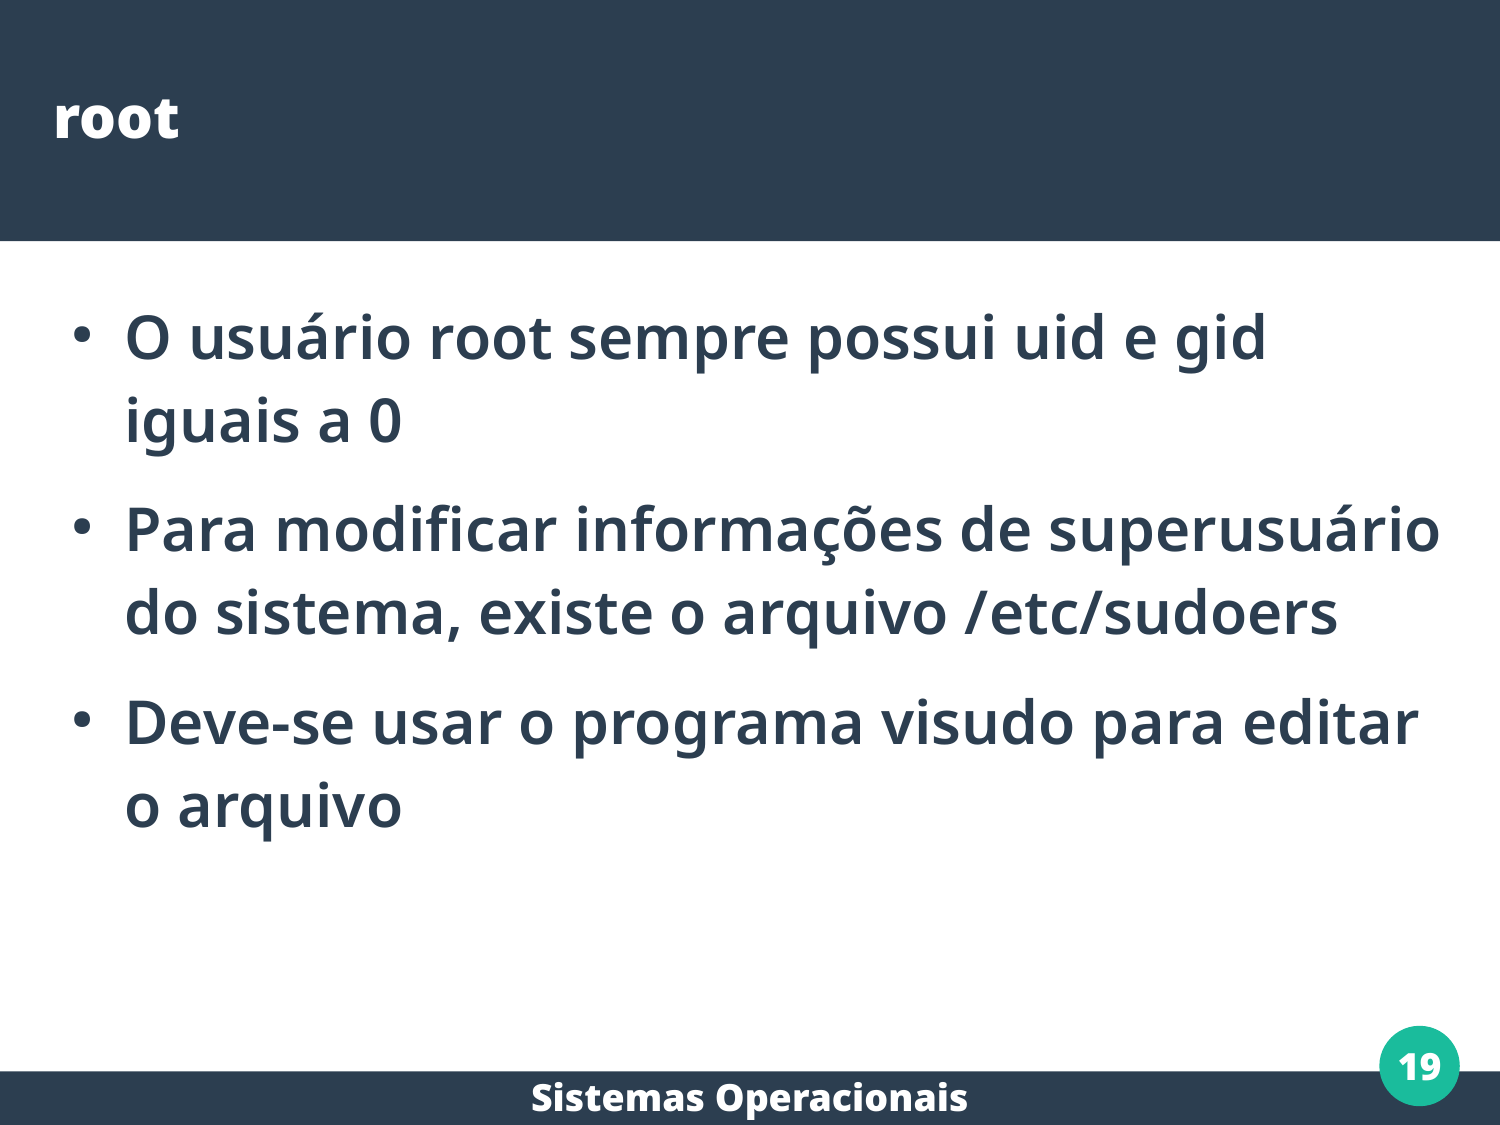

# root
O usuário root sempre possui uid e gid iguais a 0
Para modificar informações de superusuário do sistema, existe o arquivo /etc/sudoers
Deve-se usar o programa visudo para editar o arquivo
19
Sistemas Operacionais